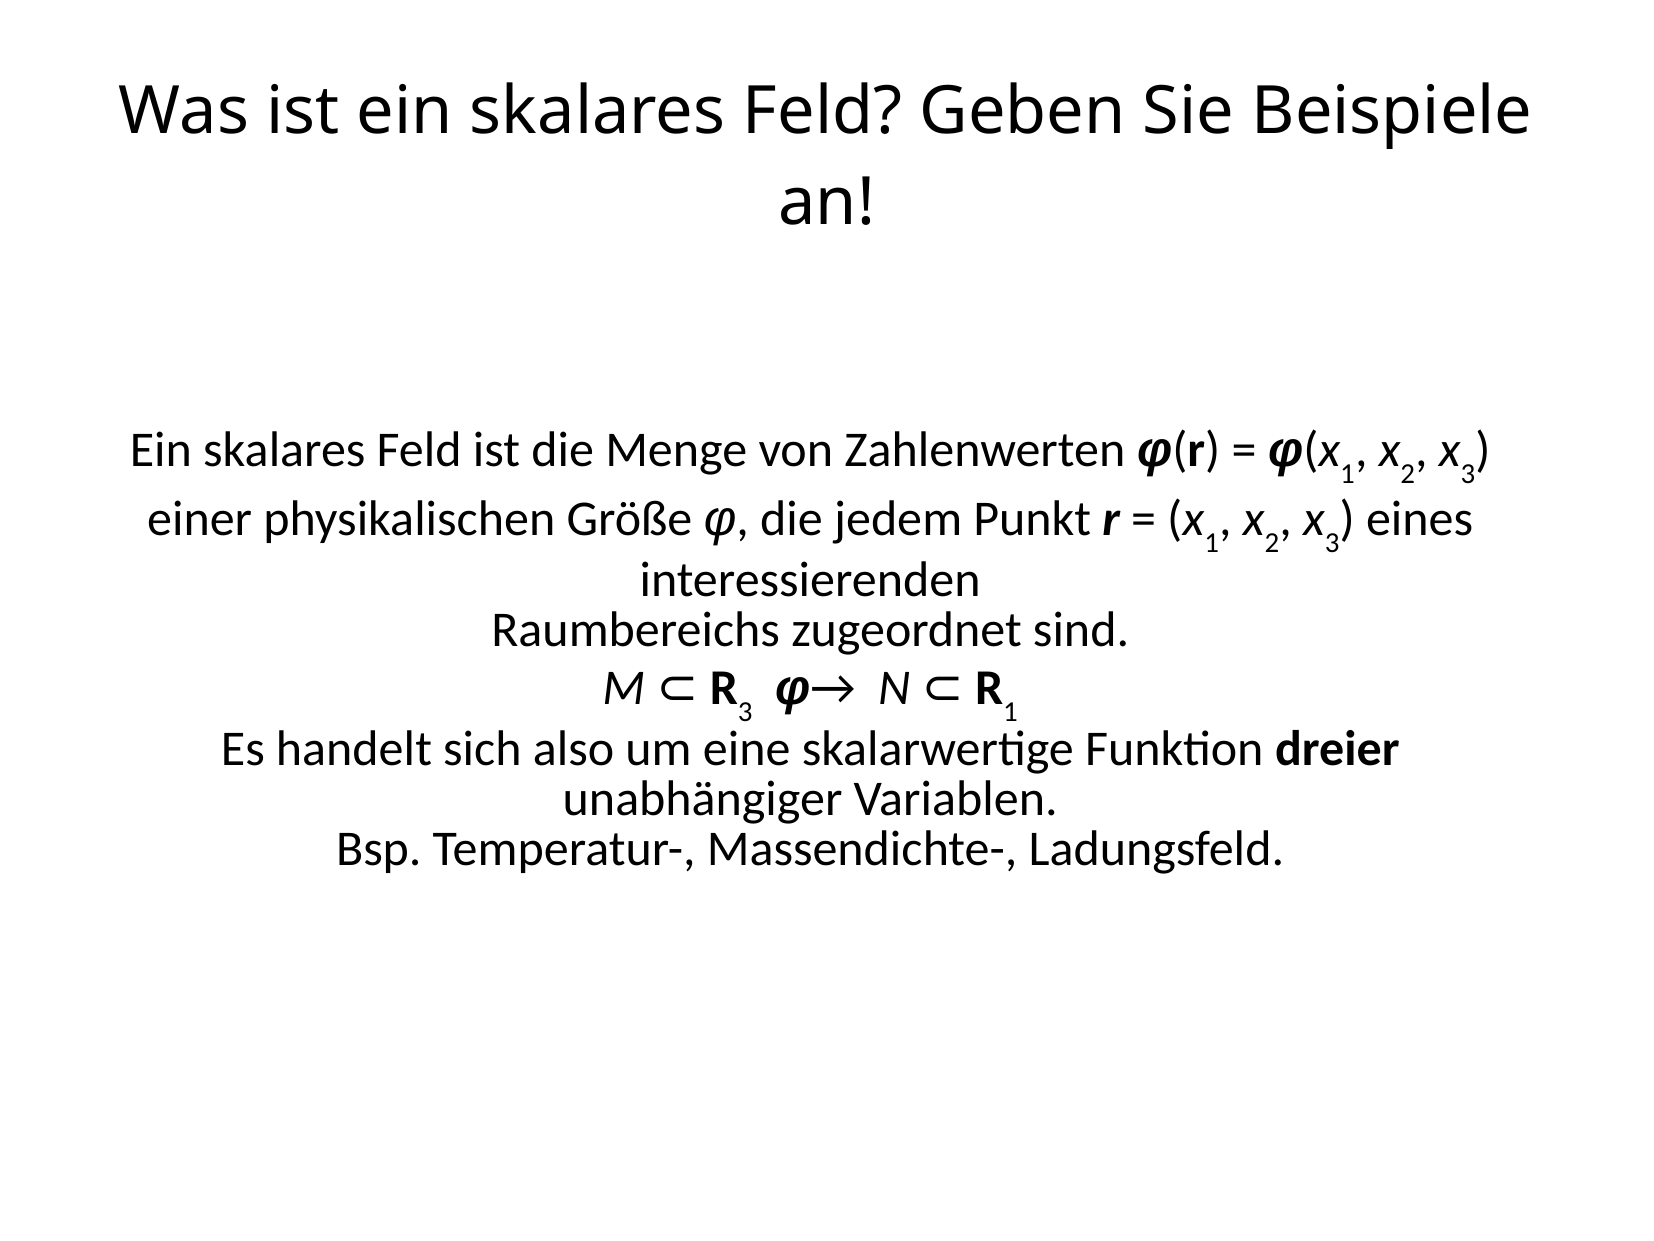

# Was ist ein skalares Feld? Geben Sie Beispiele an!
Ein skalares Feld ist die Menge von Zahlenwerten φ(r) = φ(x1, x2, x3) einer physikalischen Größe φ, die jedem Punkt r = (x1, x2, x3) eines interessierenden
Raumbereichs zugeordnet sind.
M ⊂ R3  φ→  N ⊂ R1
Es handelt sich also um eine skalarwertige Funktion dreier unabhängiger Variablen.
Bsp. Temperatur-, Massendichte-, Ladungsfeld.